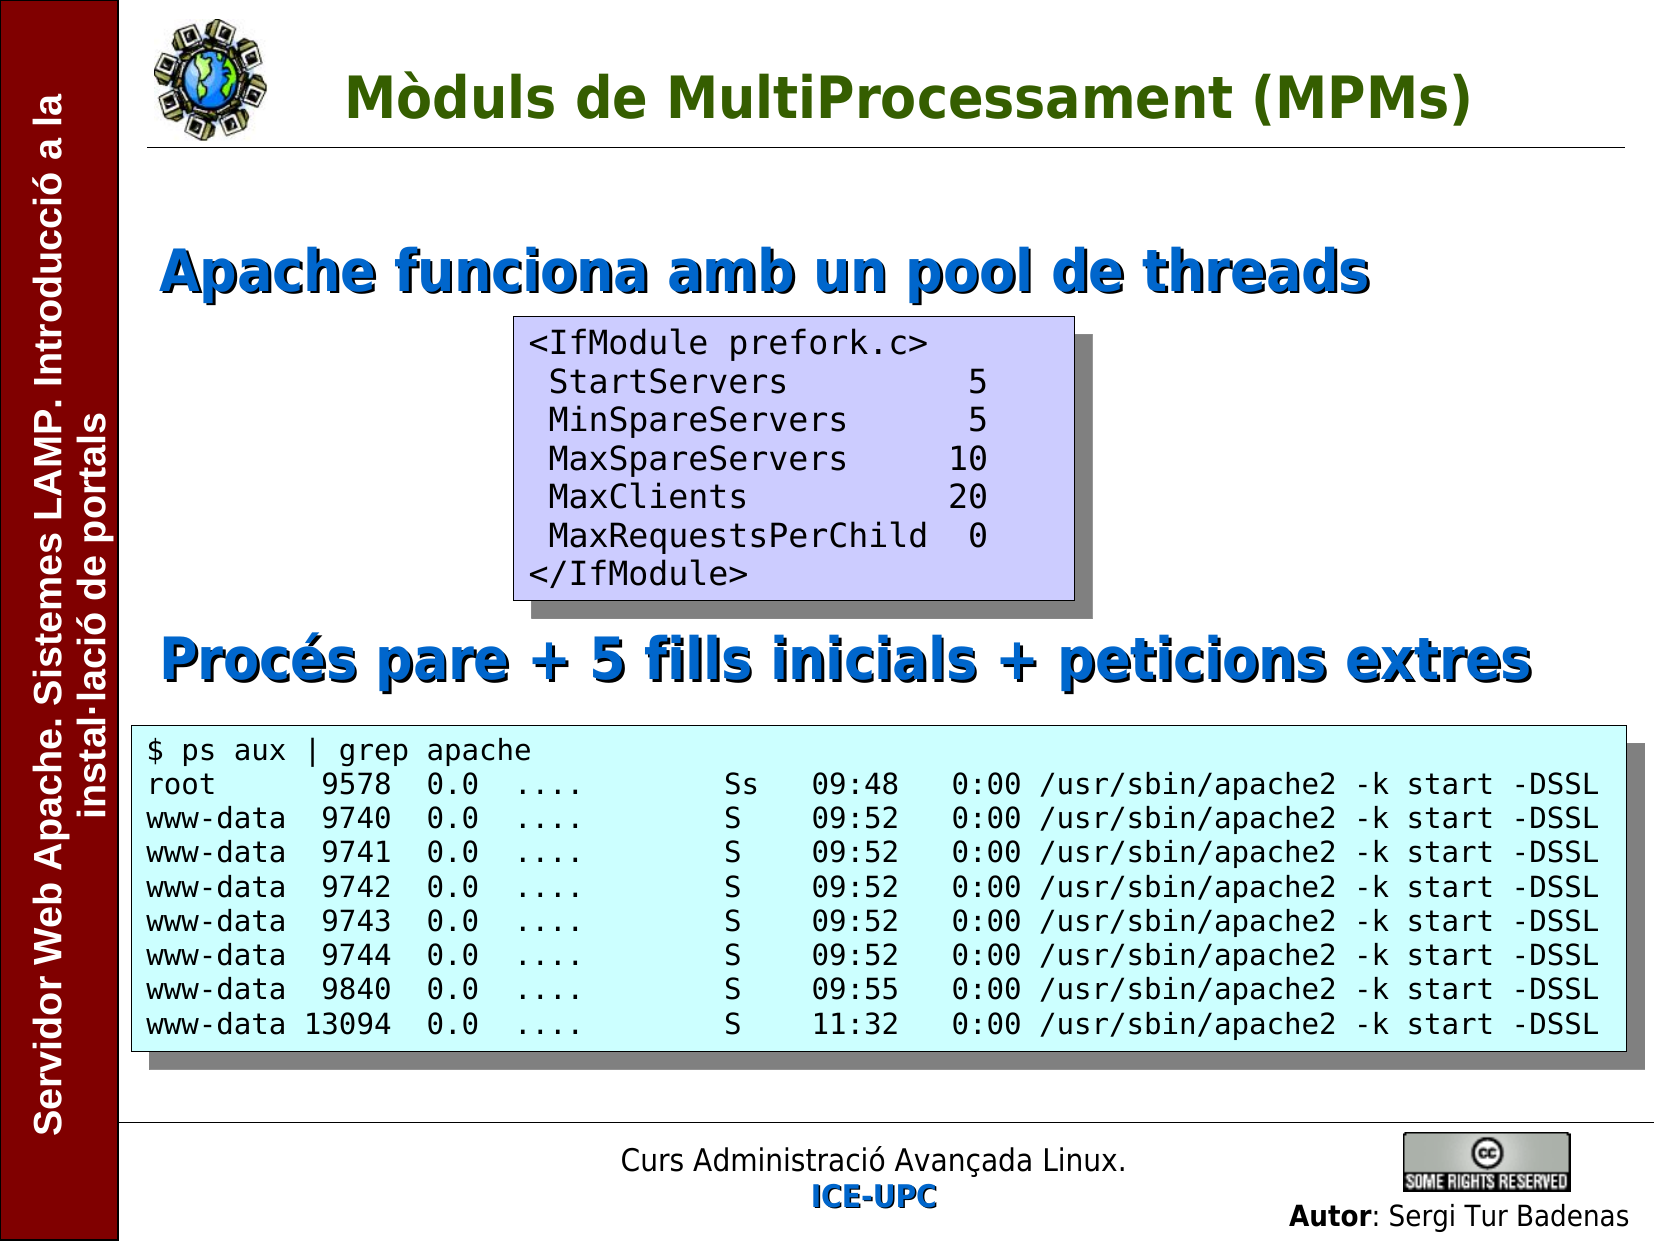

# Mòduls de MultiProcessament (MPMs)
Apache funciona amb un pool de threads
Procés pare + 5 fills inicials + peticions extres
<IfModule prefork.c>
 StartServers 5
 MinSpareServers 5
 MaxSpareServers 10
 MaxClients 20
 MaxRequestsPerChild 0
</IfModule>
$ ps aux | grep apache
root 9578 0.0 .... Ss 09:48 0:00 /usr/sbin/apache2 -k start -DSSL
www-data 9740 0.0 .... S 09:52 0:00 /usr/sbin/apache2 -k start -DSSL
www-data 9741 0.0 .... S 09:52 0:00 /usr/sbin/apache2 -k start -DSSL
www-data 9742 0.0 .... S 09:52 0:00 /usr/sbin/apache2 -k start -DSSL
www-data 9743 0.0 .... S 09:52 0:00 /usr/sbin/apache2 -k start -DSSL
www-data 9744 0.0 .... S 09:52 0:00 /usr/sbin/apache2 -k start -DSSL
www-data 9840 0.0 .... S 09:55 0:00 /usr/sbin/apache2 -k start -DSSL
www-data 13094 0.0 .... S 11:32 0:00 /usr/sbin/apache2 -k start -DSSL